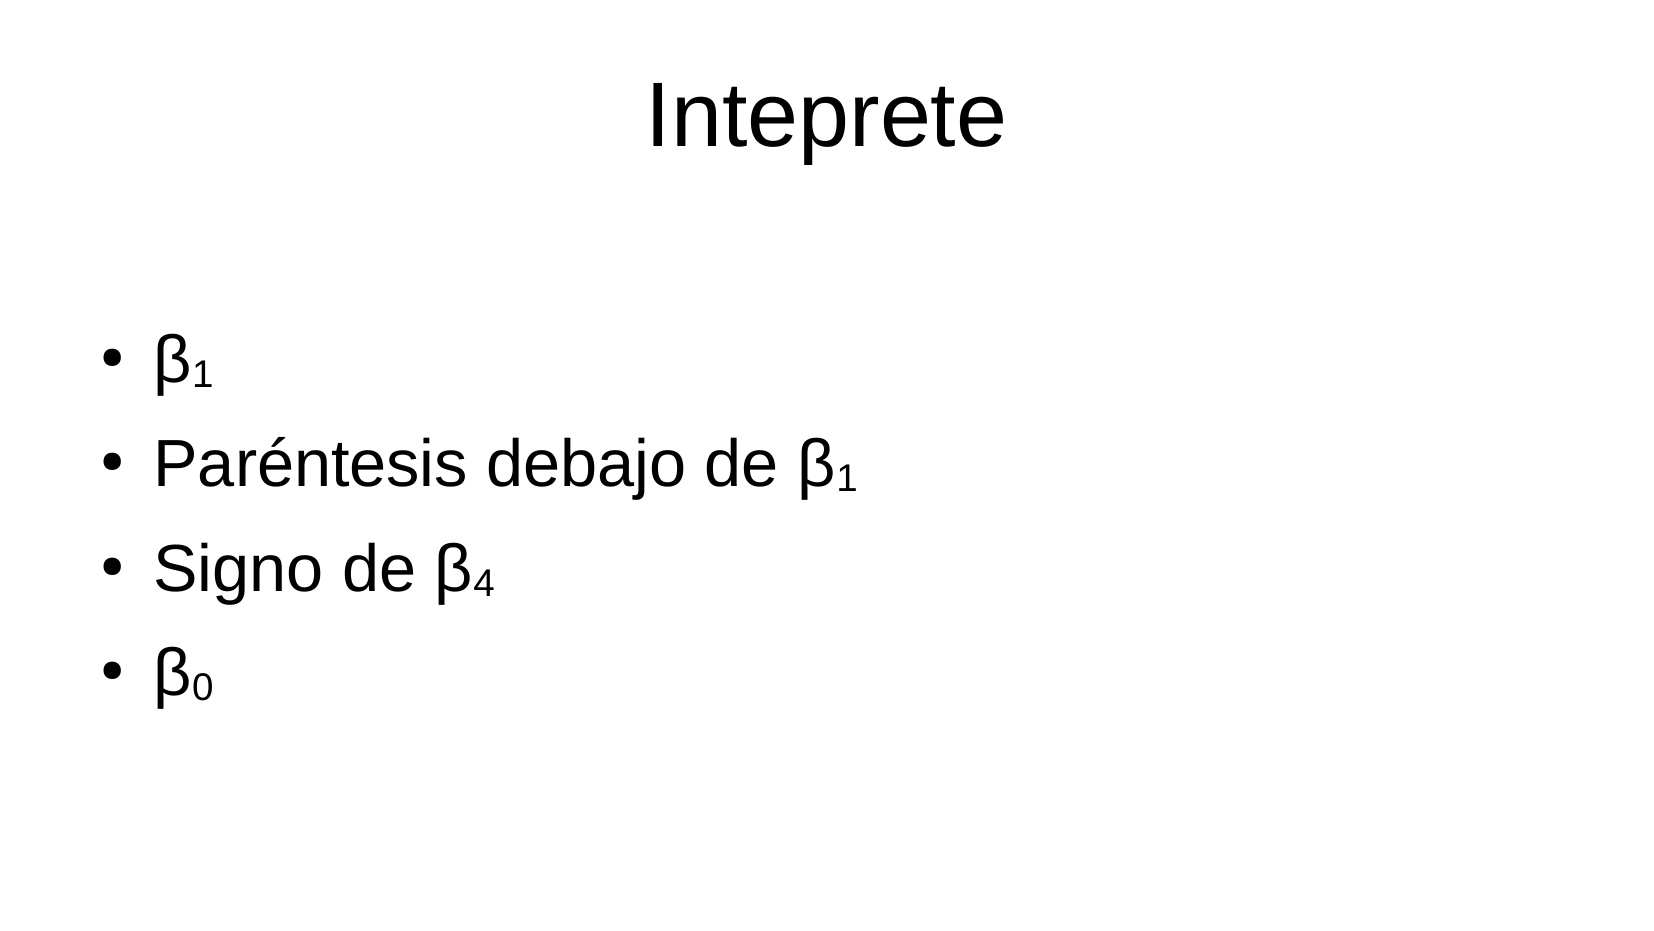

# Inteprete
β1
Paréntesis debajo de β1
Signo de β4
β0